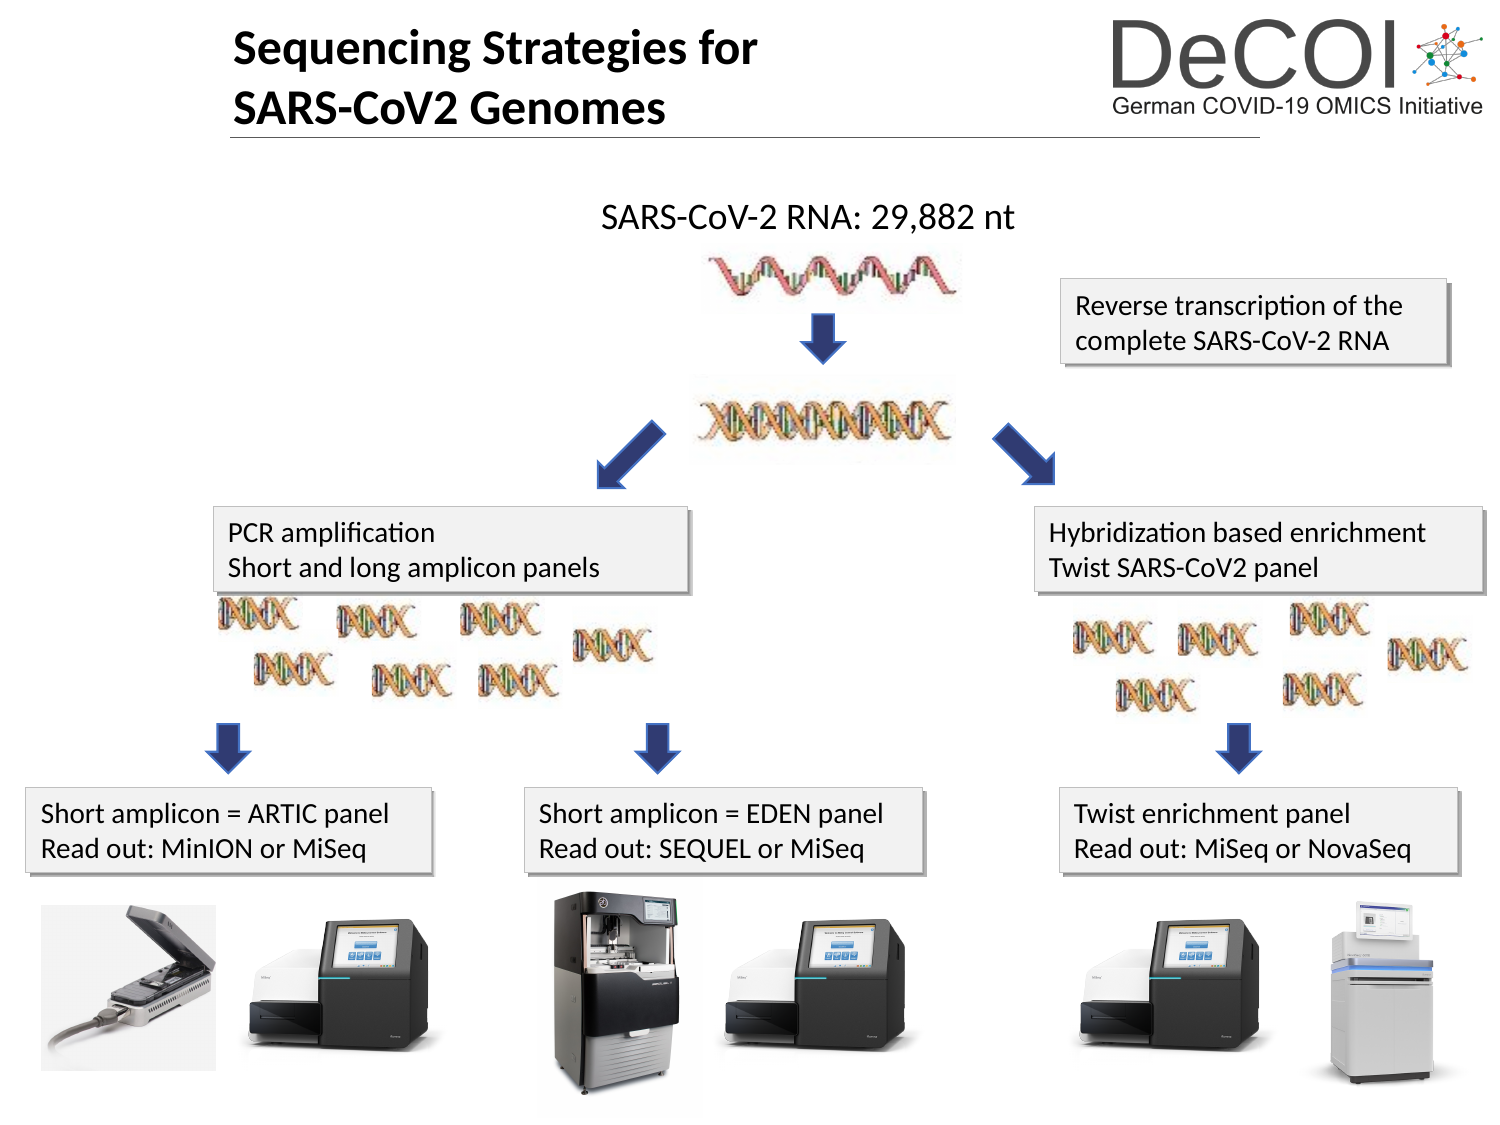

Sequencing Strategies for SARS-CoV2 Genomes
SARS-CoV-2 RNA: 29,882 nt
Reverse transcription of the complete SARS-CoV-2 RNA
PCR amplification
Short and long amplicon panels
Hybridization based enrichment
Twist SARS-CoV2 panel
Short amplicon = ARTIC panel
Read out: MinION or MiSeq
Short amplicon = EDEN panel
Read out: SEQUEL or MiSeq
Twist enrichment panel
Read out: MiSeq or NovaSeq